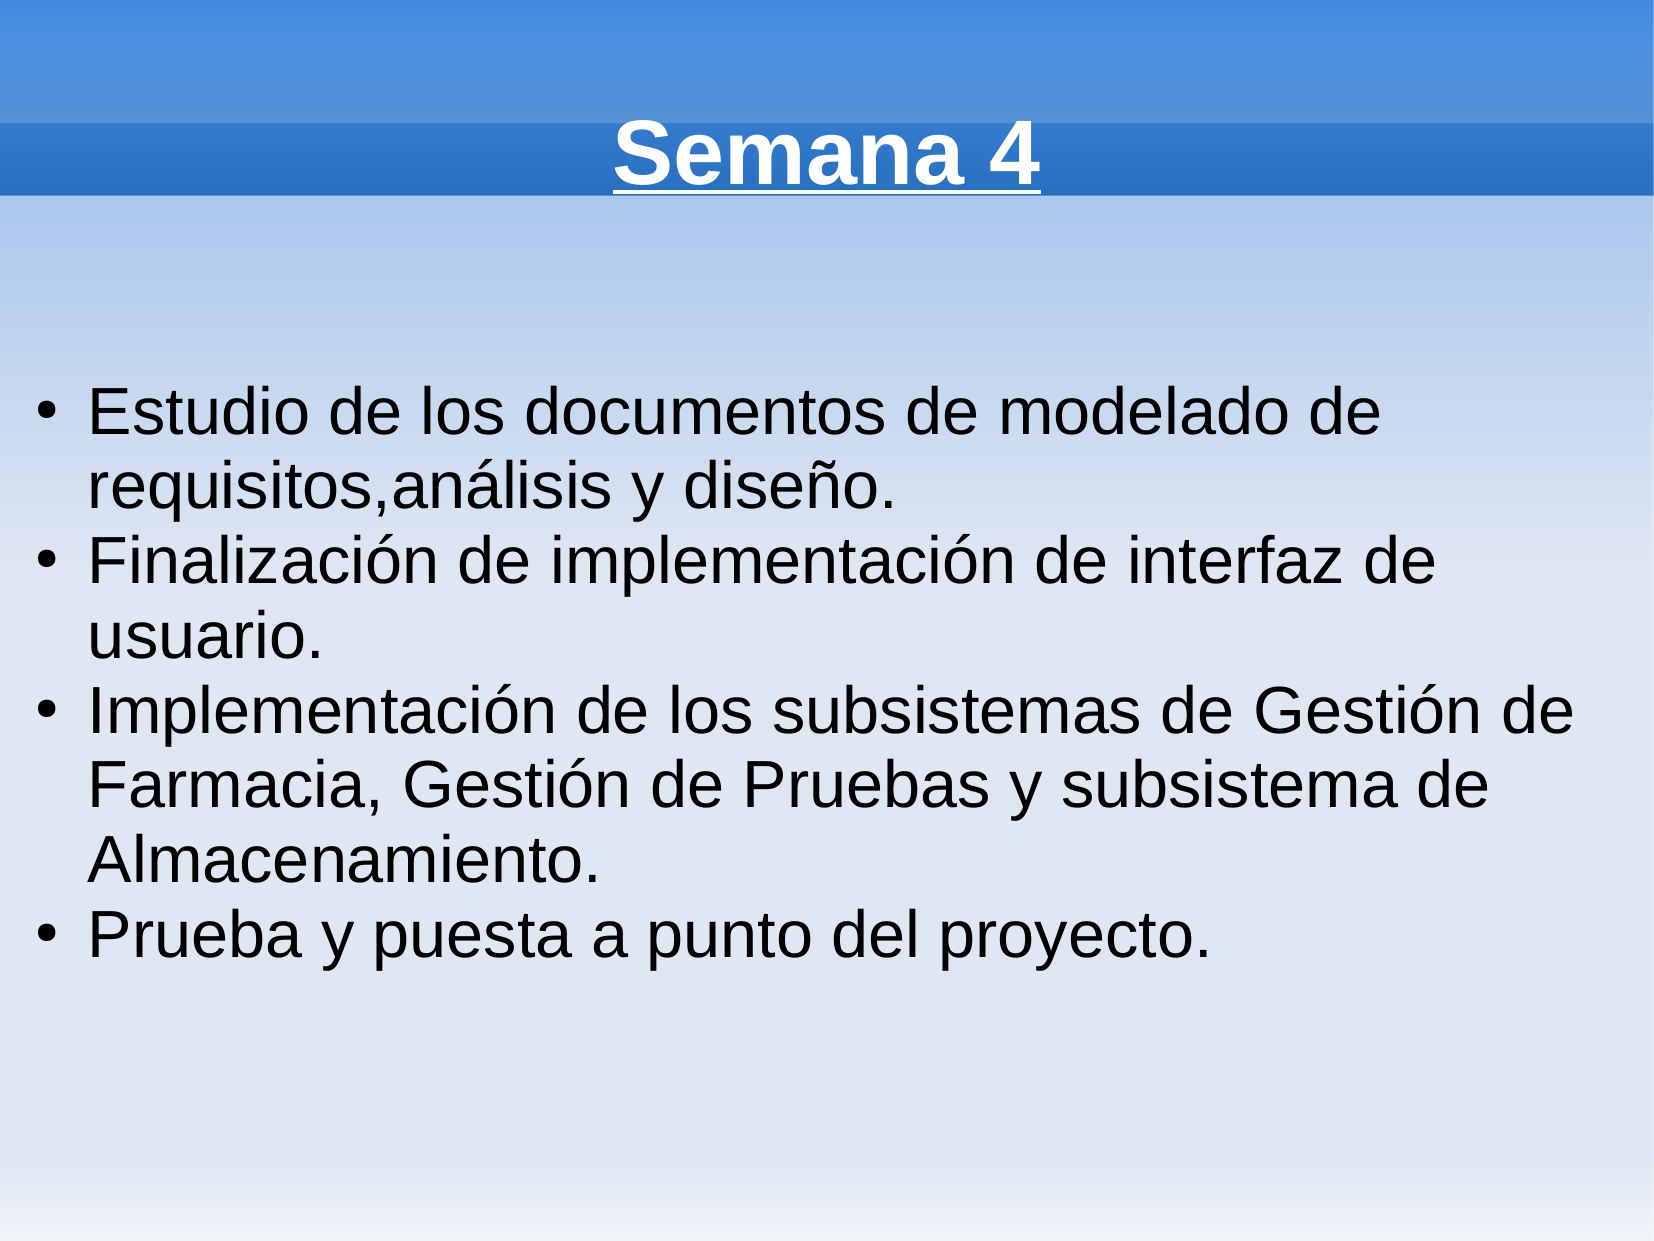

# Semana 4
Estudio de los documentos de modelado de requisitos,análisis y diseño.
Finalización de implementación de interfaz de usuario.
Implementación de los subsistemas de Gestión de Farmacia, Gestión de Pruebas y subsistema de Almacenamiento.
Prueba y puesta a punto del proyecto.